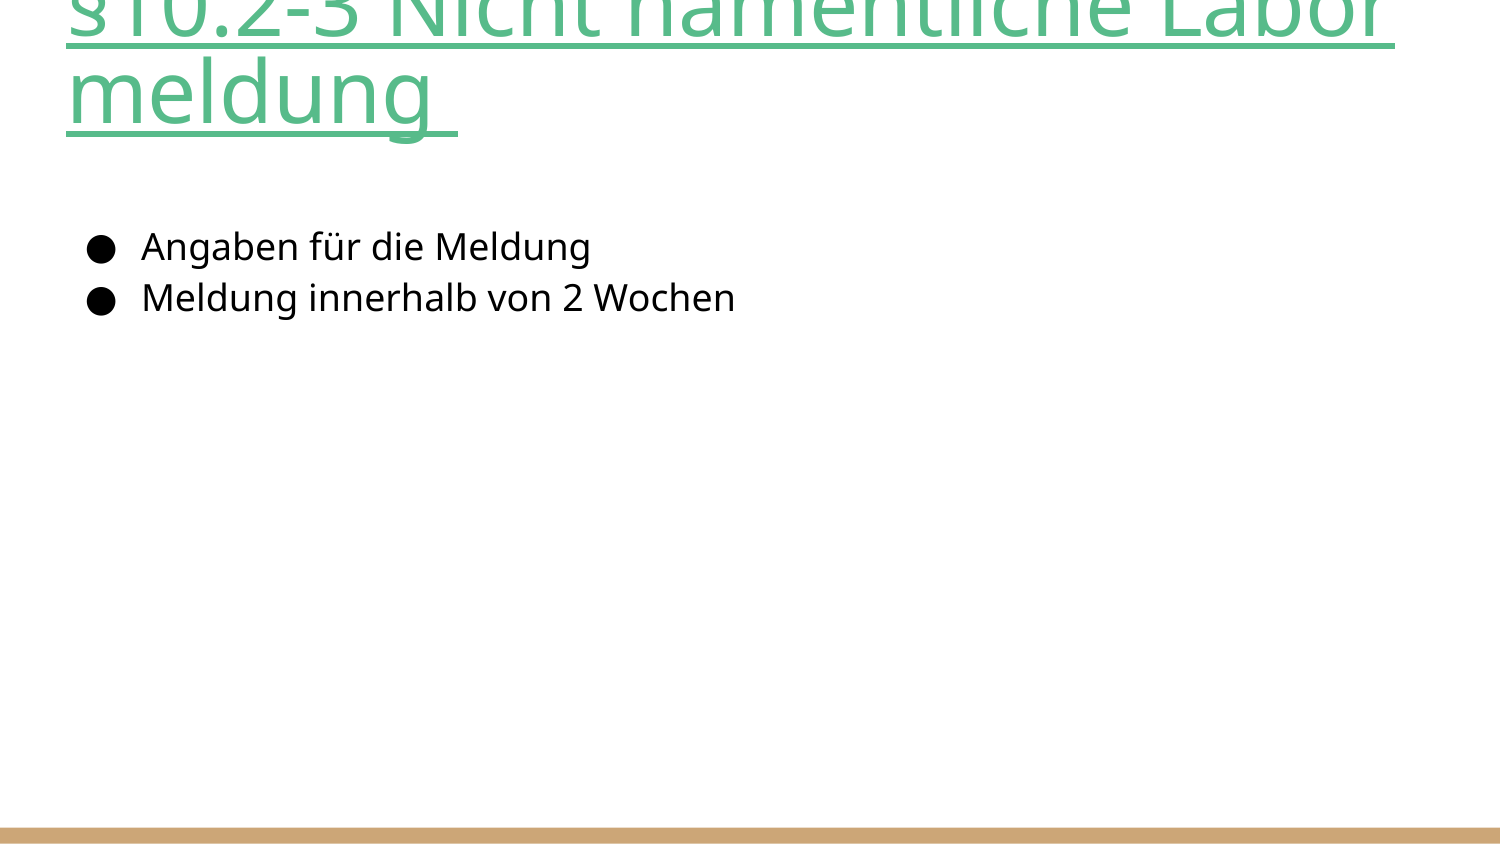

# §10.2-3 Nicht namentliche Labormeldung
Angaben für die Meldung
Meldung innerhalb von 2 Wochen